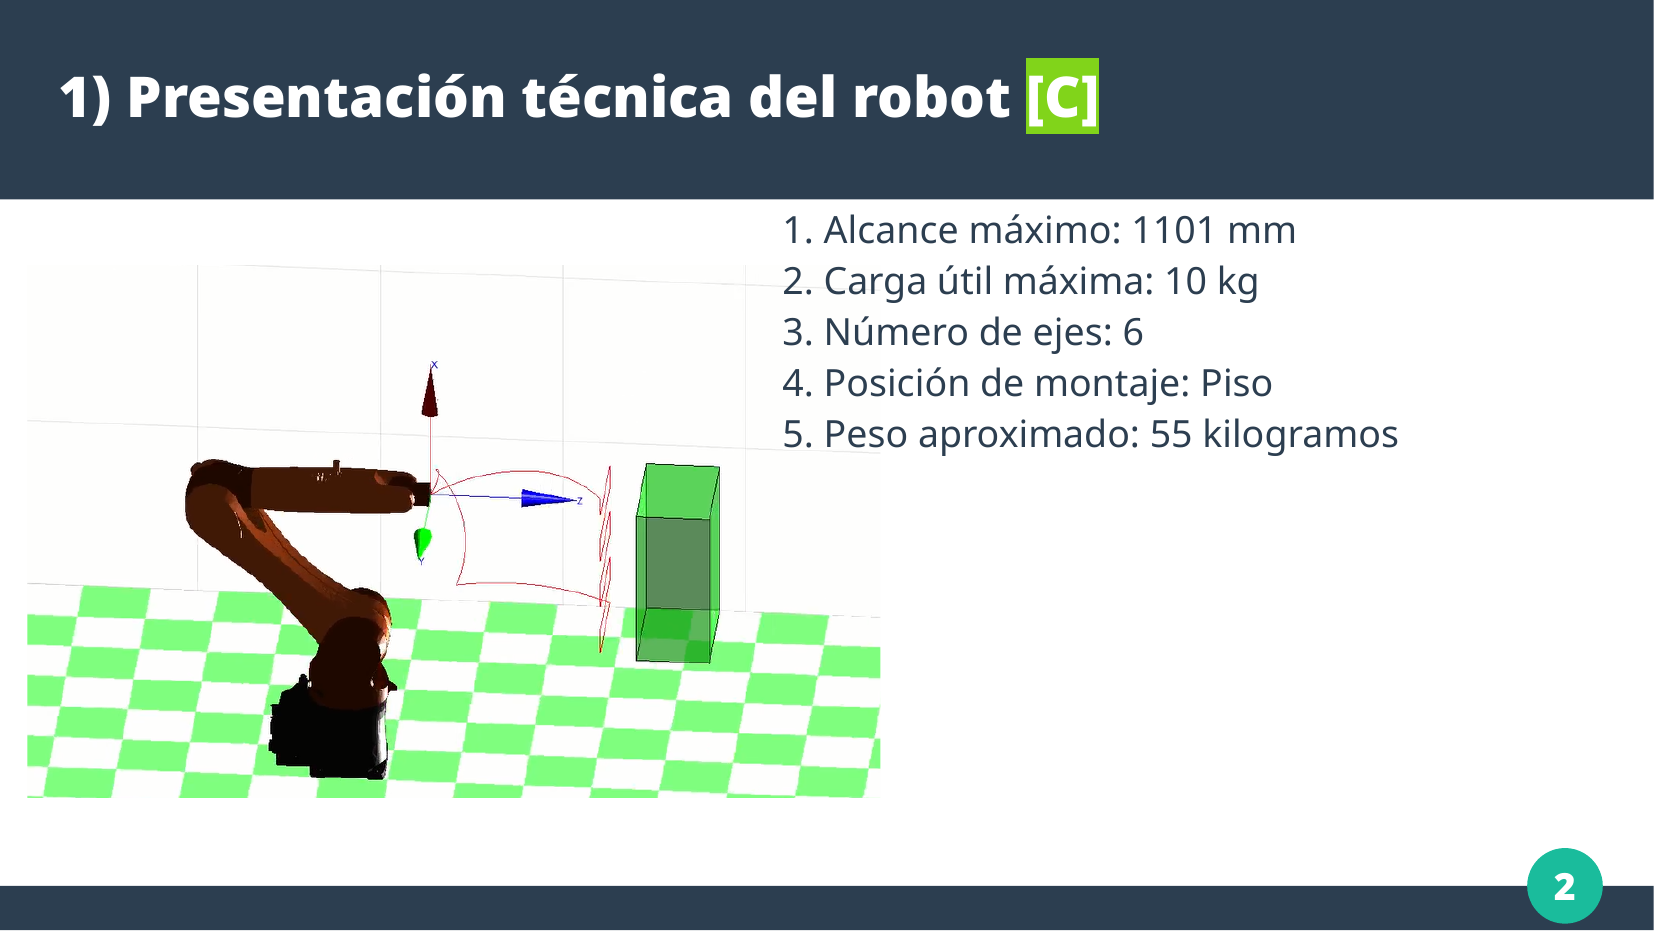

# 1) Presentación técnica del robot [C]
1. Alcance máximo: 1101 mm
2. Carga útil máxima: 10 kg
3. Número de ejes: 6
4. Posición de montaje: Piso
5. Peso aproximado: 55 kilogramos